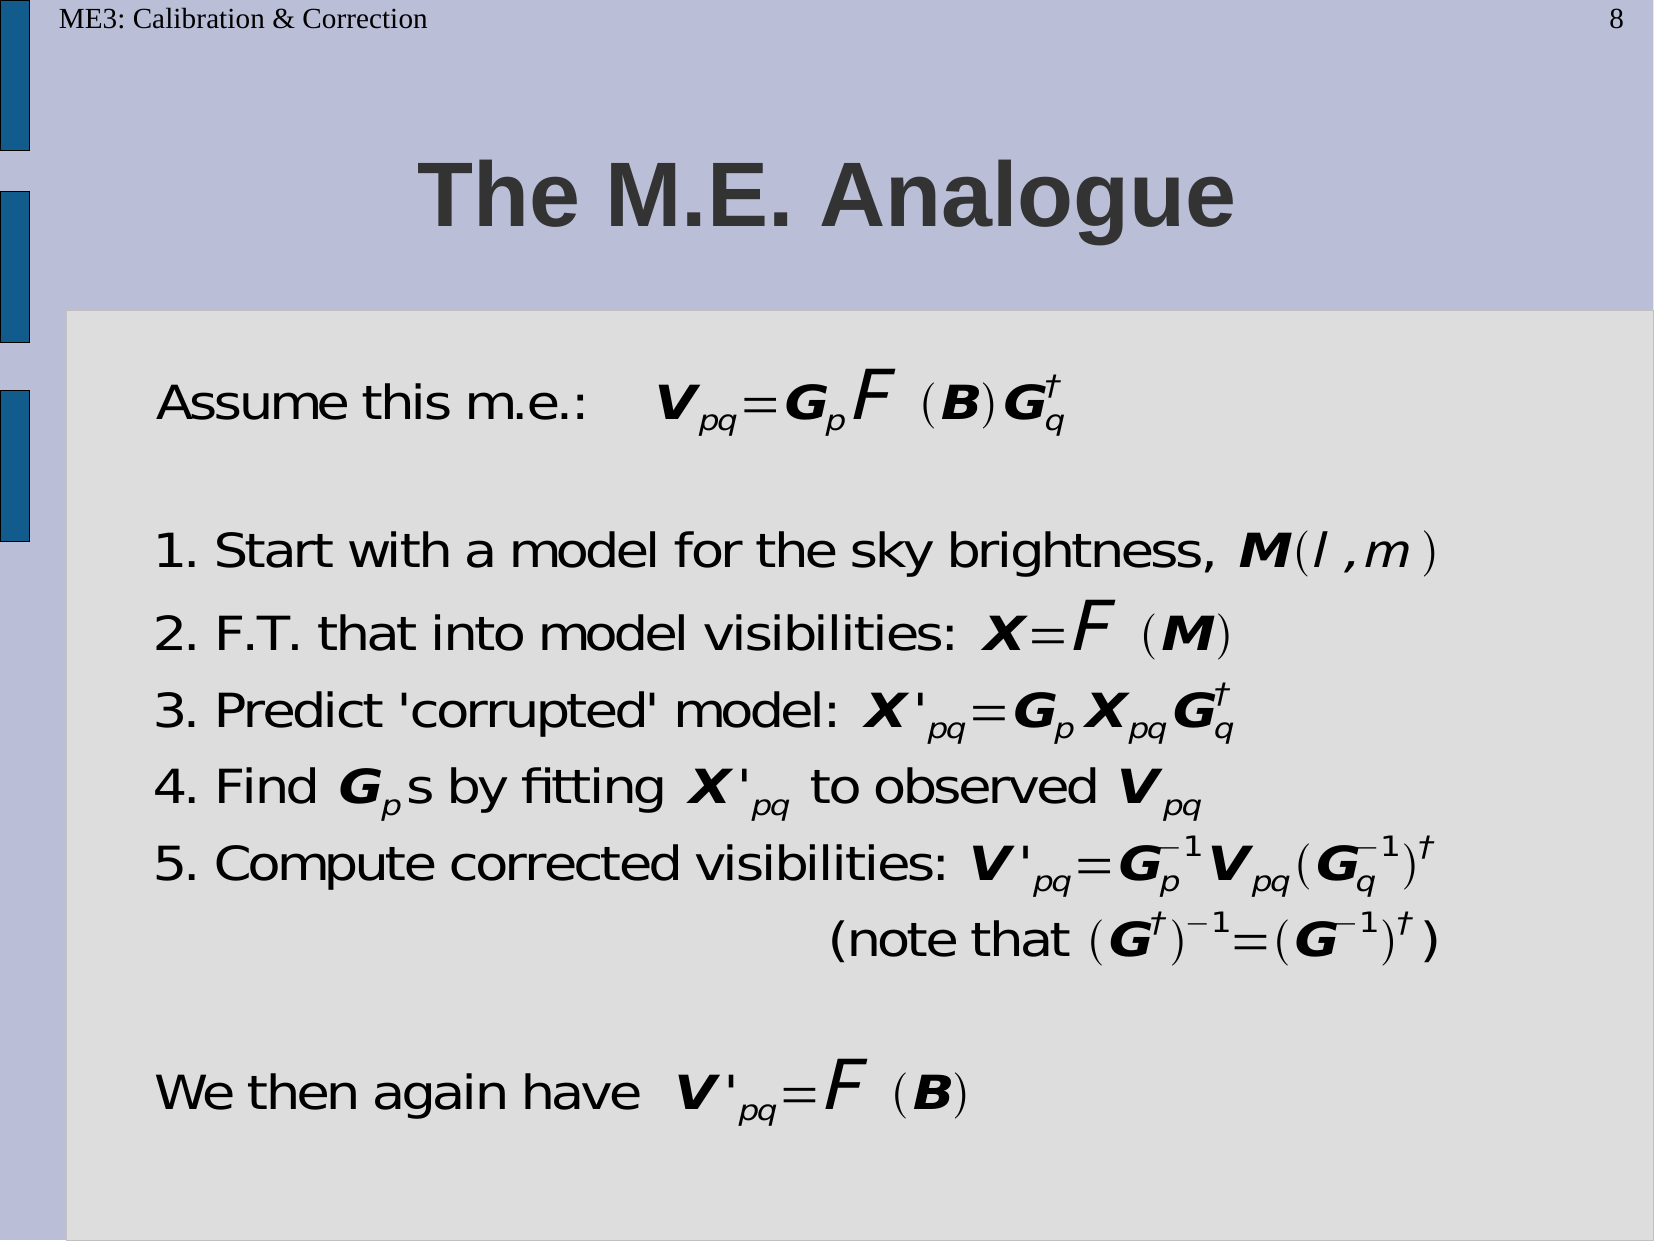

ME3: Calibration & Correction
8
# The M.E. Analogue